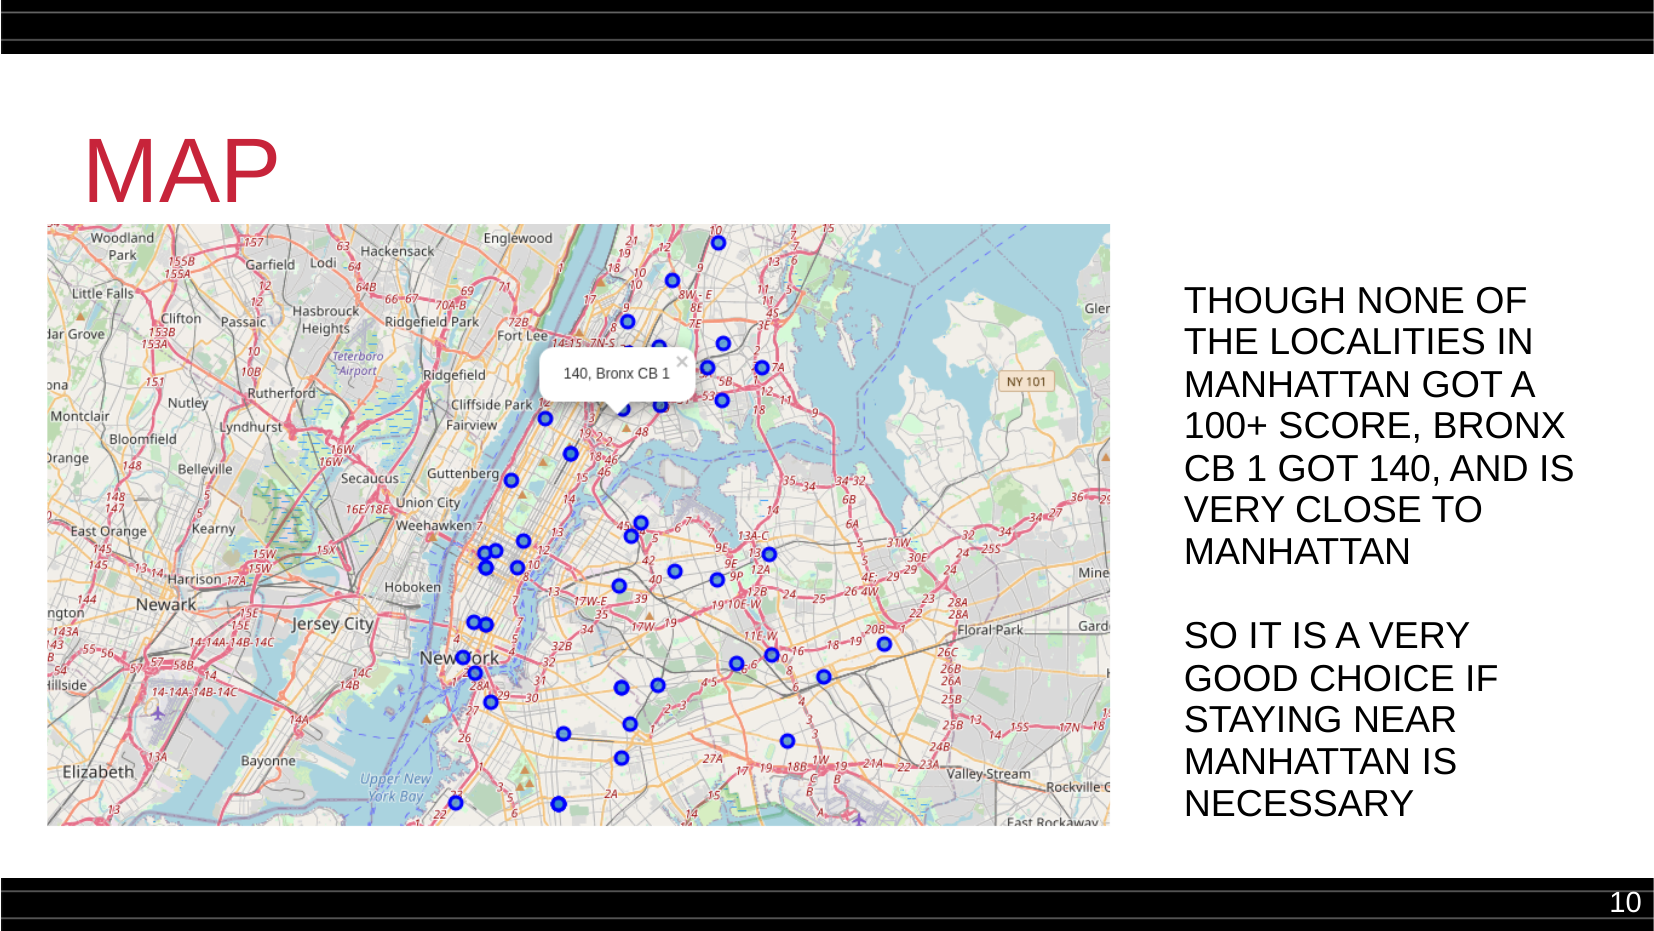

# MAP
THOUGH NONE OF THE LOCALITIES IN MANHATTAN GOT A 100+ SCORE, BRONX CB 1 GOT 140, AND IS VERY CLOSE TO MANHATTAN
SO IT IS A VERY GOOD CHOICE IF STAYING NEAR MANHATTAN IS NECESSARY